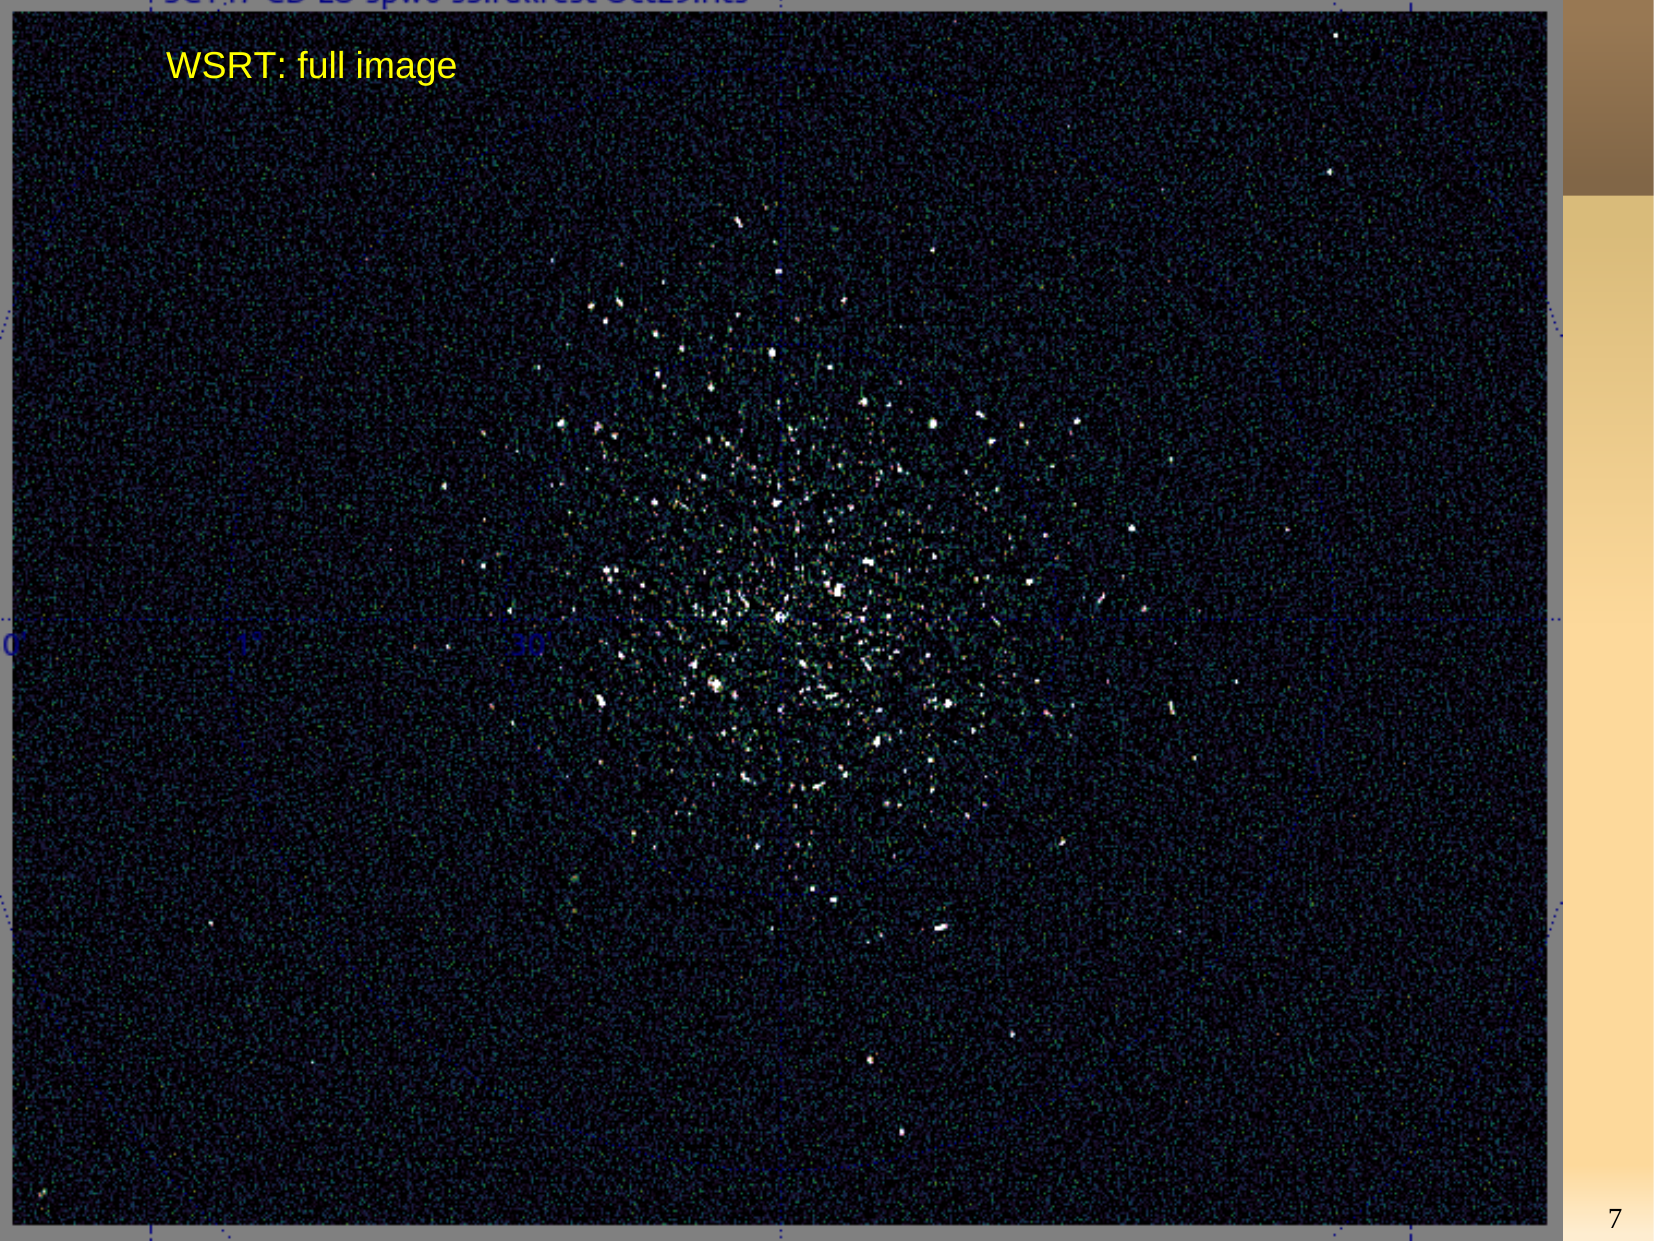

WSRT: full image
NRAO Algorithms Telecon
14/11/2013
7